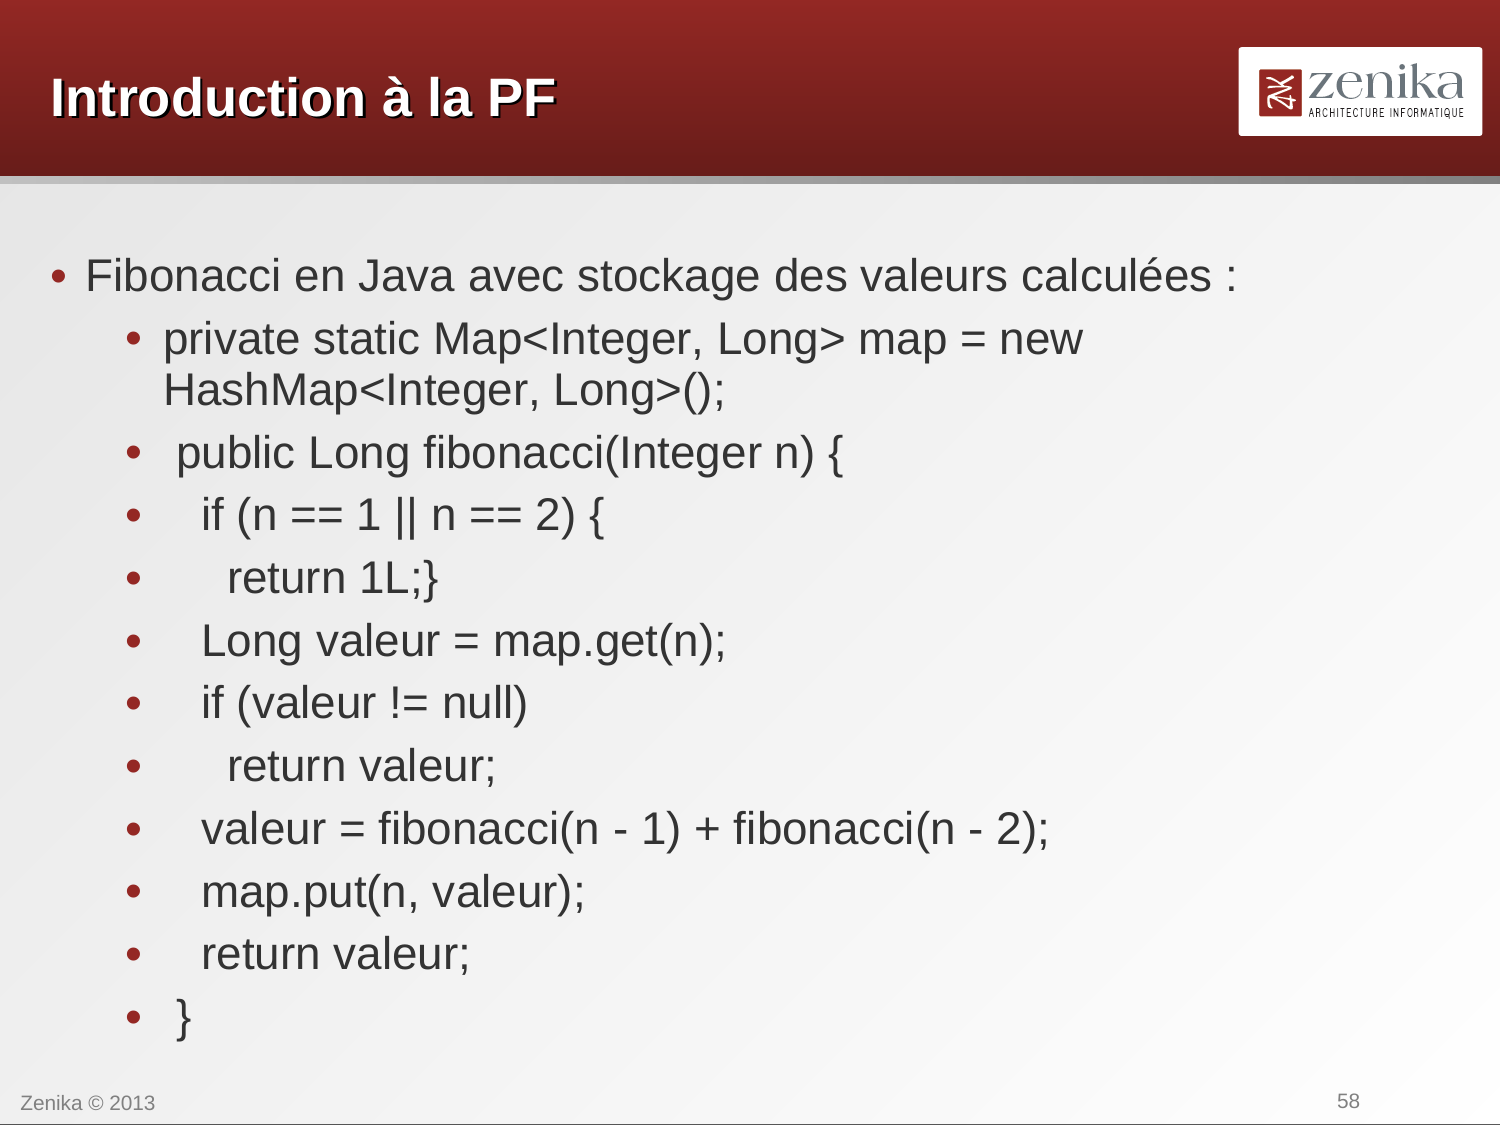

# Introduction à la PF
Fibonacci en Java avec stockage des valeurs calculées :
private static Map<Integer, Long> map = new HashMap<Integer, Long>();
 public Long fibonacci(Integer n) {
 if (n == 1 || n == 2) {
 return 1L;}
 Long valeur = map.get(n);
 if (valeur != null)
 return valeur;
 valeur = fibonacci(n - 1) + fibonacci(n - 2);
 map.put(n, valeur);
 return valeur;
 }